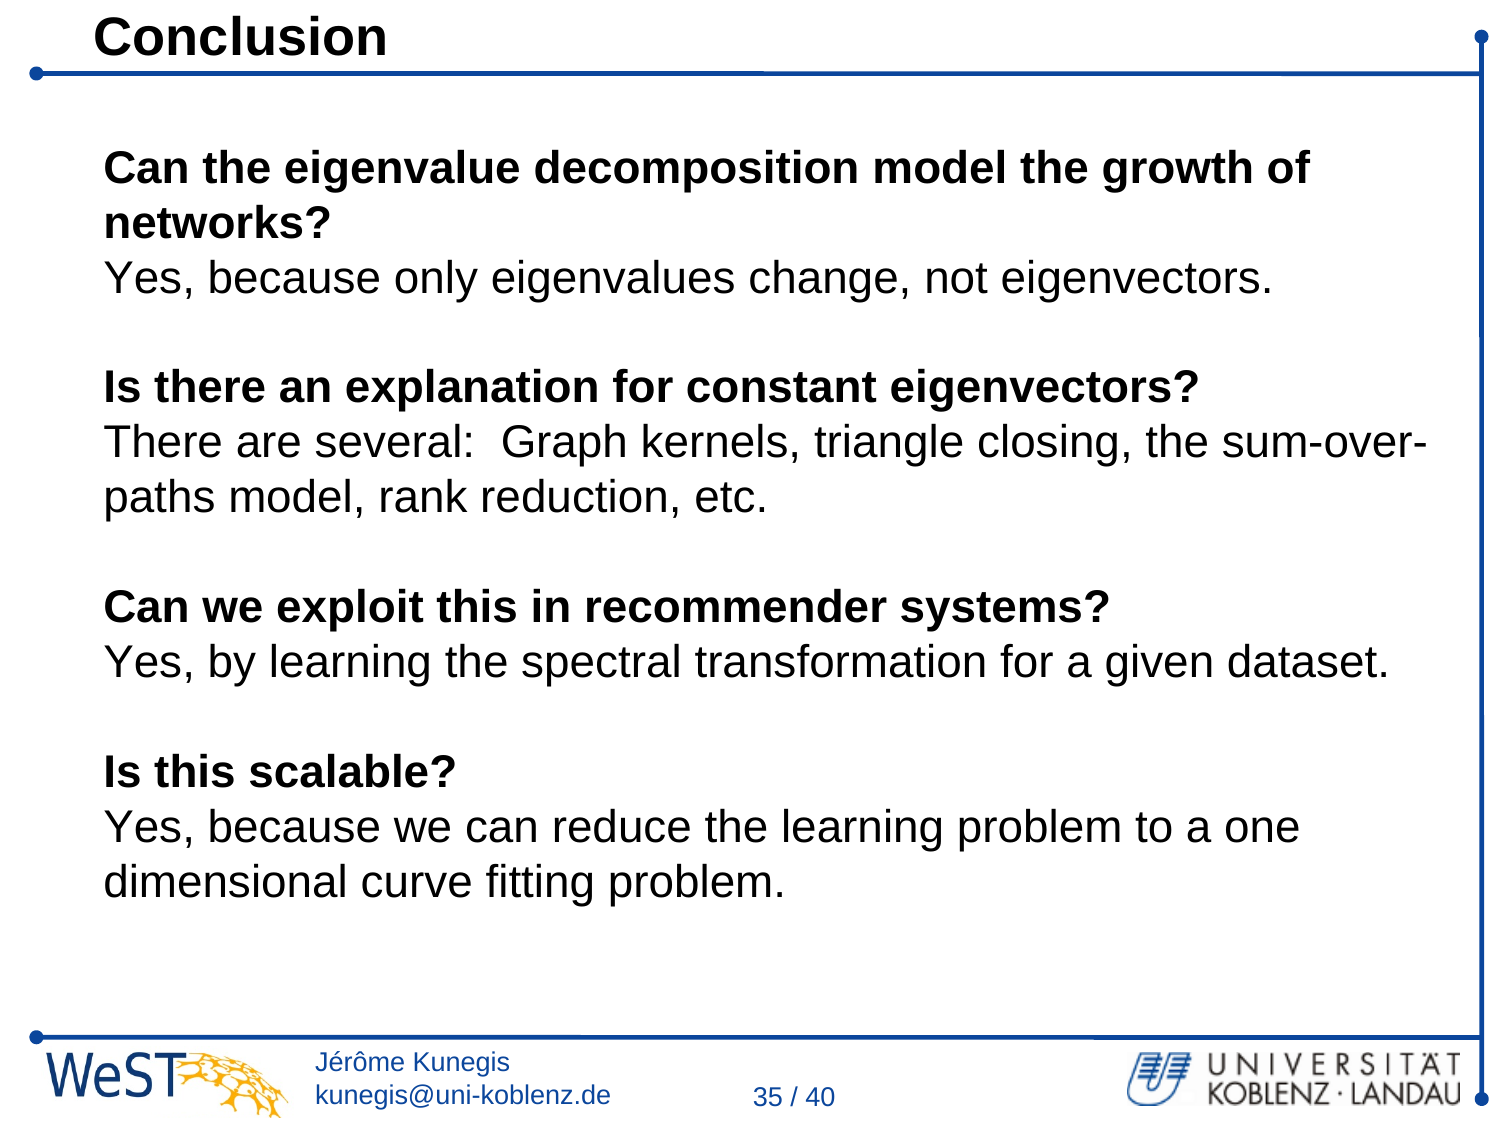

Conclusion
Can the eigenvalue decomposition model the growth of networks?
Yes, because only eigenvalues change, not eigenvectors.
Is there an explanation for constant eigenvectors?
There are several: Graph kernels, triangle closing, the sum-over-paths model, rank reduction, etc.
Can we exploit this in recommender systems?
Yes, by learning the spectral transformation for a given dataset.
Is this scalable?
Yes, because we can reduce the learning problem to a one dimensional curve fitting problem.